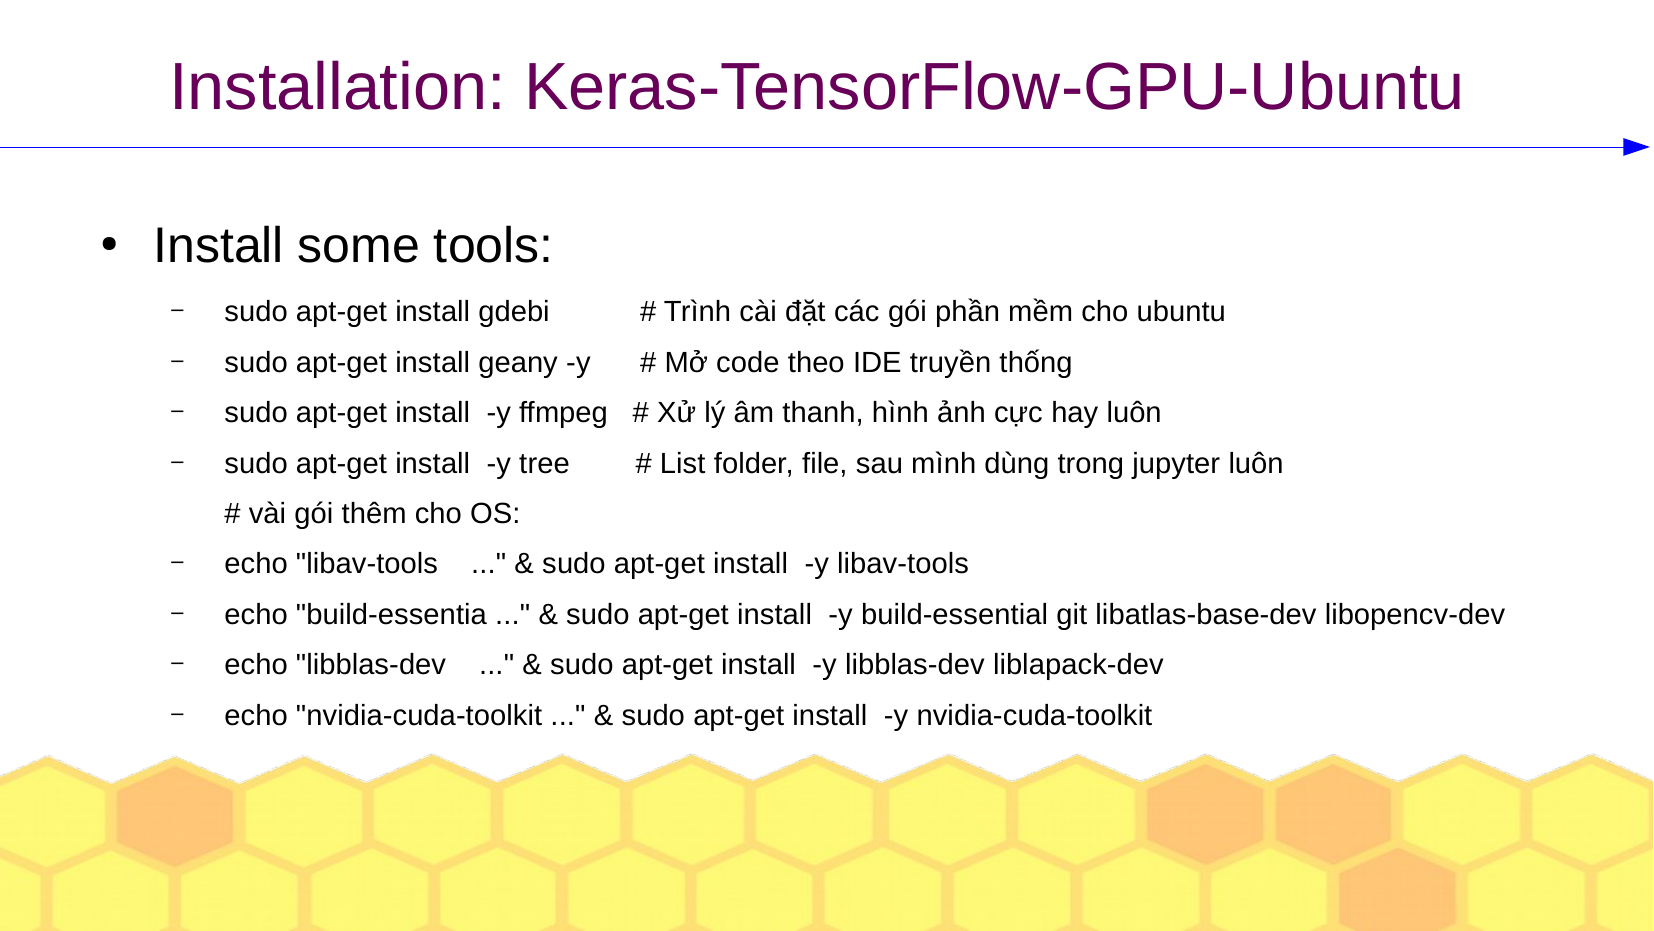

Installation: Keras-TensorFlow-GPU-Ubuntu
# Install some tools:
sudo apt-get install gdebi # Trình cài đặt các gói phần mềm cho ubuntu
sudo apt-get install geany -y # Mở code theo IDE truyền thống
sudo apt-get install -y ffmpeg # Xử lý âm thanh, hình ảnh cực hay luôn
sudo apt-get install -y tree # List folder, file, sau mình dùng trong jupyter luôn
# vài gói thêm cho OS:
echo "libav-tools ..." & sudo apt-get install -y libav-tools
echo "build-essentia ..." & sudo apt-get install -y build-essential git libatlas-base-dev libopencv-dev
echo "libblas-dev ..." & sudo apt-get install -y libblas-dev liblapack-dev
echo "nvidia-cuda-toolkit ..." & sudo apt-get install -y nvidia-cuda-toolkit